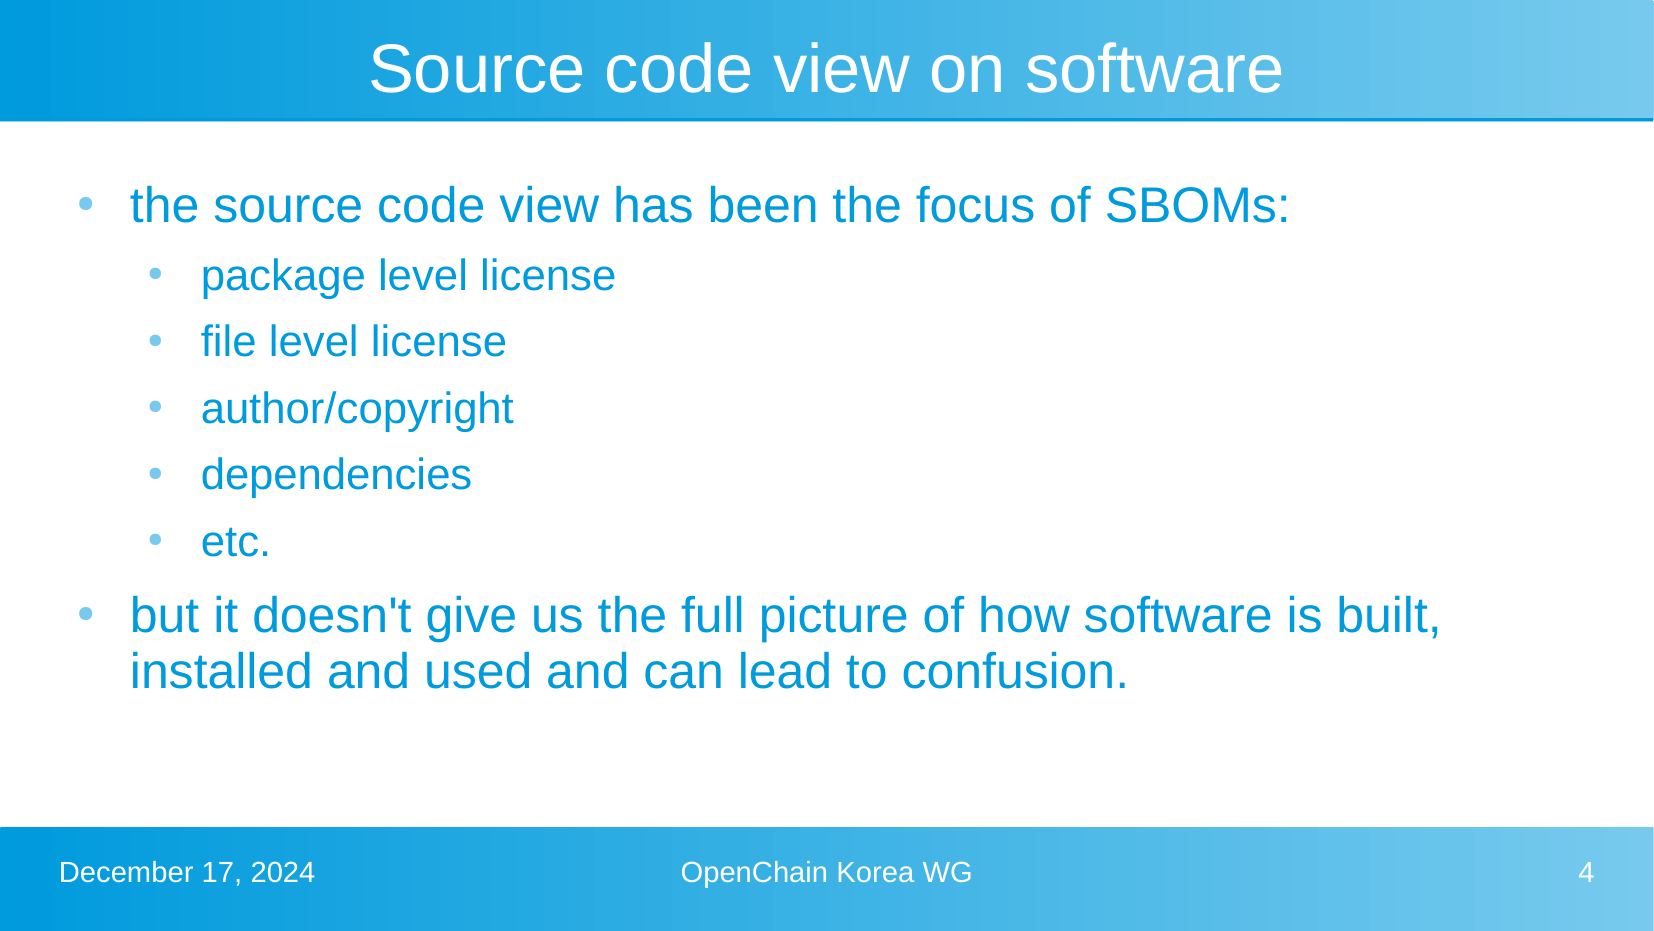

# Source code view on software
the source code view has been the focus of SBOMs:
package level license
file level license
author/copyright
dependencies
etc.
but it doesn't give us the full picture of how software is built, installed and used and can lead to confusion.
4